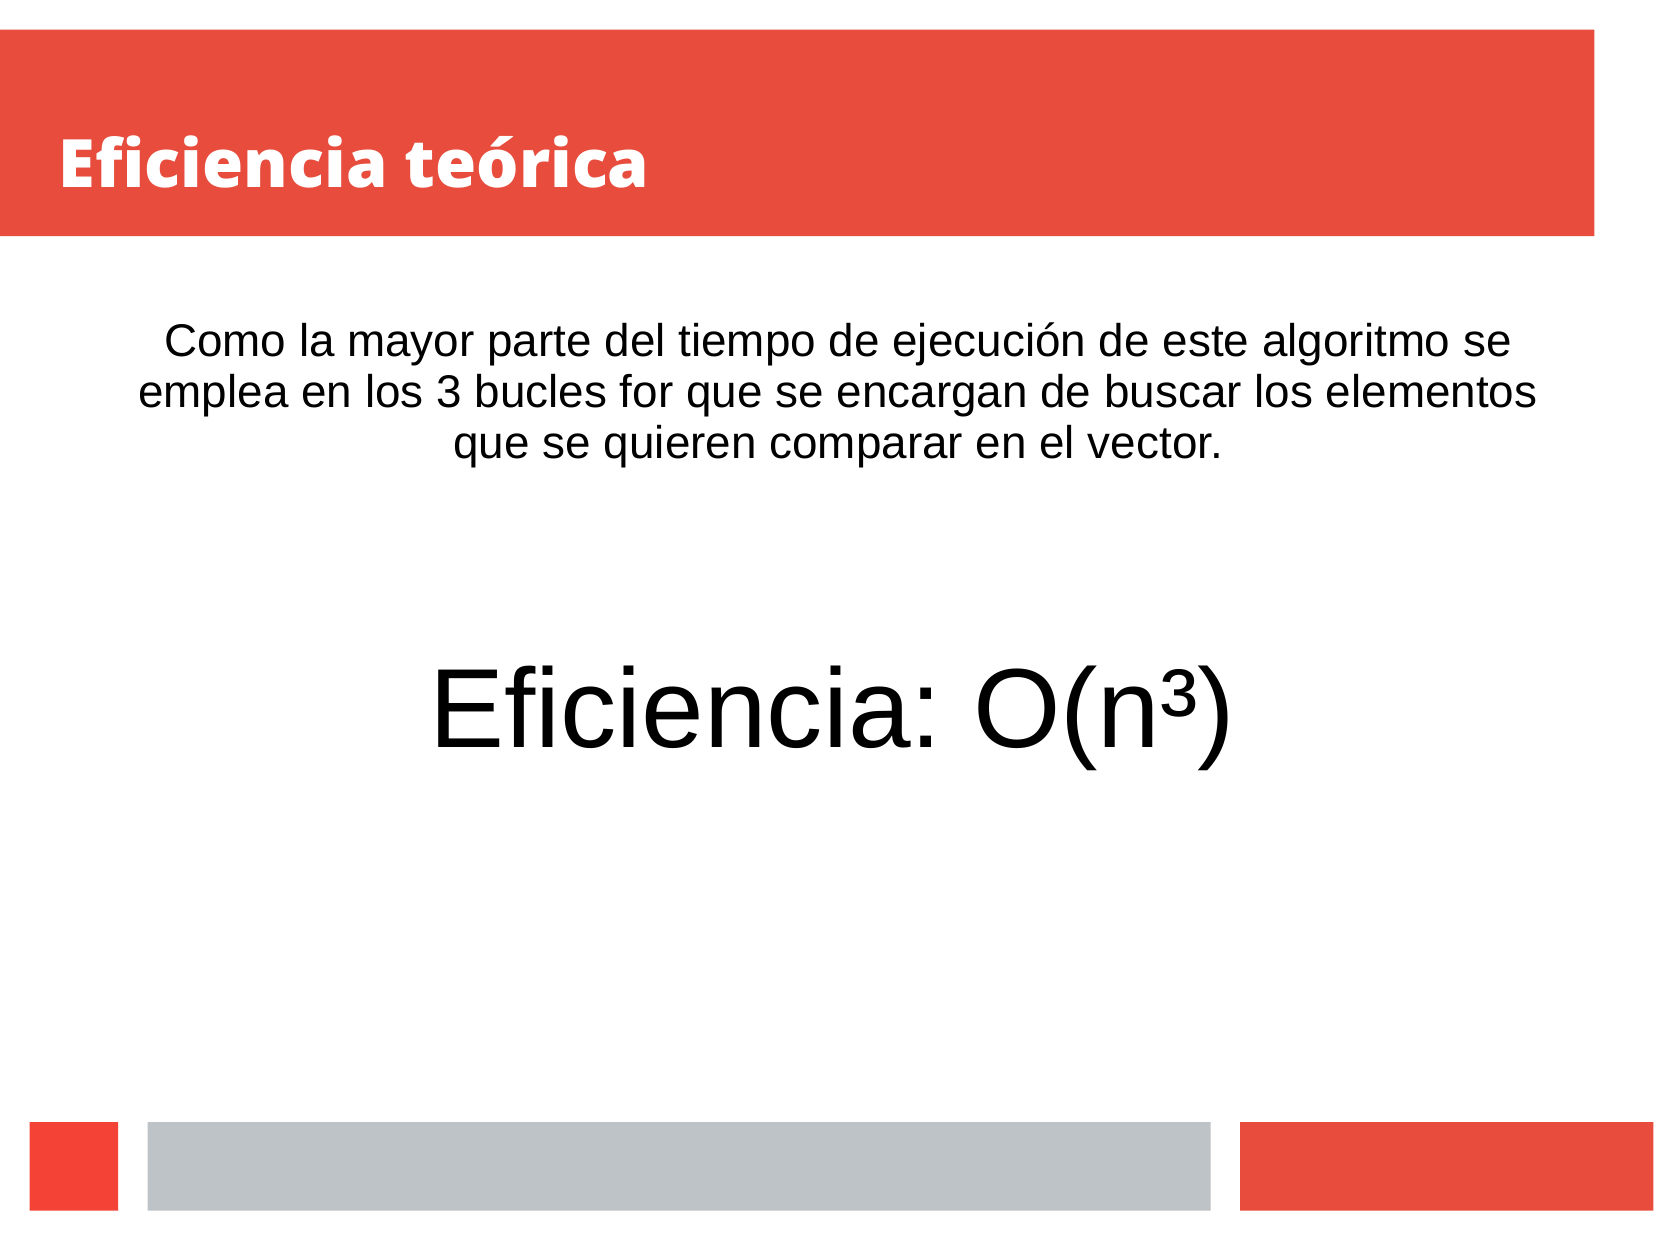

# Eficiencia teórica
Como la mayor parte del tiempo de ejecución de este algoritmo se emplea en los 3 bucles for que se encargan de buscar los elementos que se quieren comparar en el vector.
Eficiencia: O(n³)